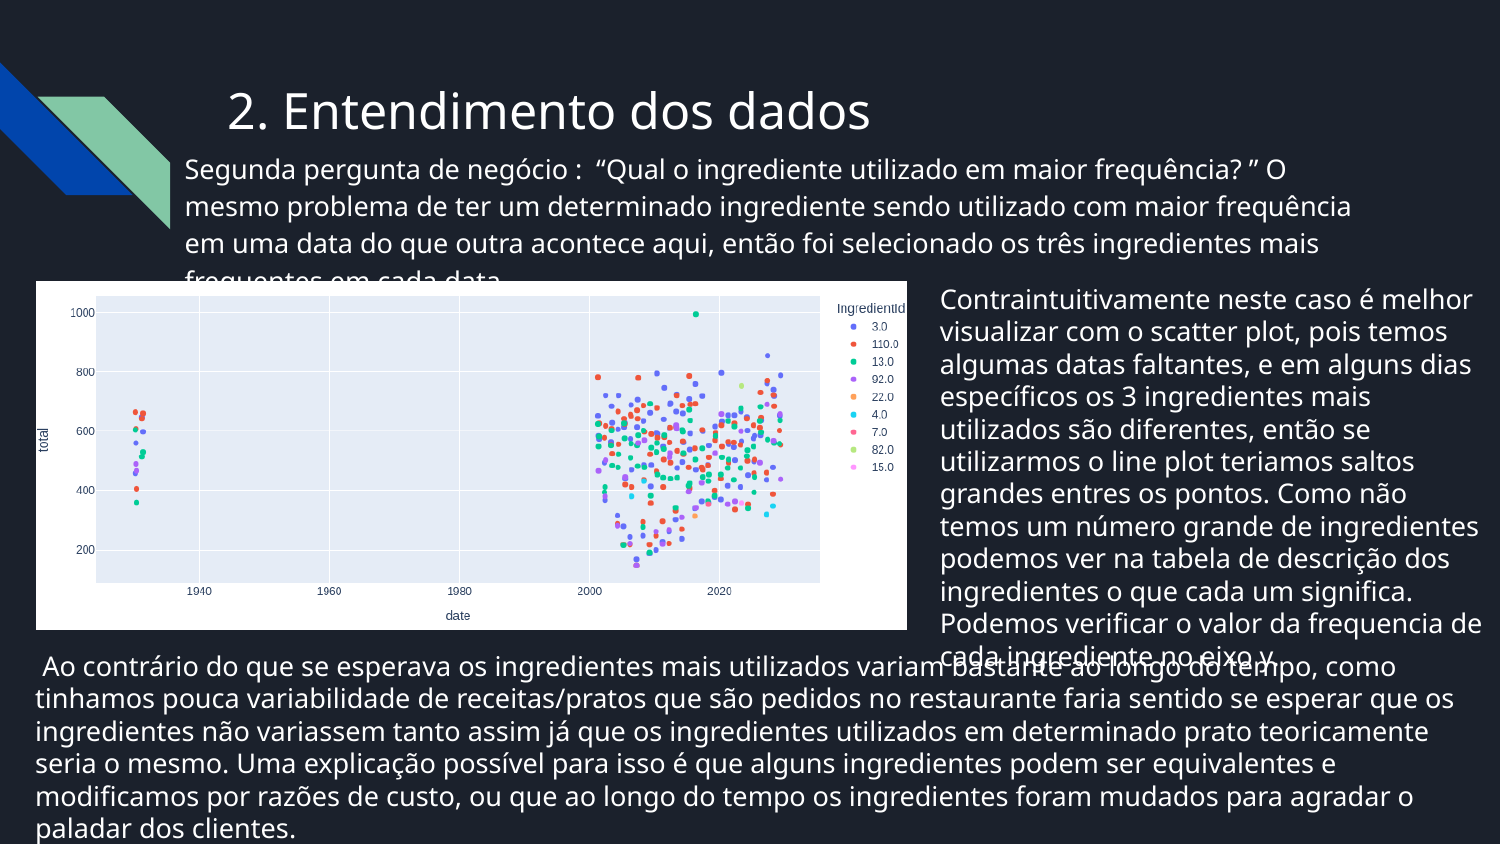

# 2. Entendimento dos dados
Segunda pergunta de negócio : “Qual o ingrediente utilizado em maior frequência? ” O mesmo problema de ter um determinado ingrediente sendo utilizado com maior frequência em uma data do que outra acontece aqui, então foi selecionado os três ingredientes mais frequentes em cada data.
Contraintuitivamente neste caso é melhor visualizar com o scatter plot, pois temos algumas datas faltantes, e em alguns dias específicos os 3 ingredientes mais utilizados são diferentes, então se utilizarmos o line plot teriamos saltos grandes entres os pontos. Como não temos um número grande de ingredientes podemos ver na tabela de descrição dos ingredientes o que cada um significa. Podemos verificar o valor da frequencia de cada ingrediente no eixo y.
 Ao contrário do que se esperava os ingredientes mais utilizados variam bastante ao longo do tempo, como tinhamos pouca variabilidade de receitas/pratos que são pedidos no restaurante faria sentido se esperar que os ingredientes não variassem tanto assim já que os ingredientes utilizados em determinado prato teoricamente seria o mesmo. Uma explicação possível para isso é que alguns ingredientes podem ser equivalentes e modificamos por razões de custo, ou que ao longo do tempo os ingredientes foram mudados para agradar o paladar dos clientes.